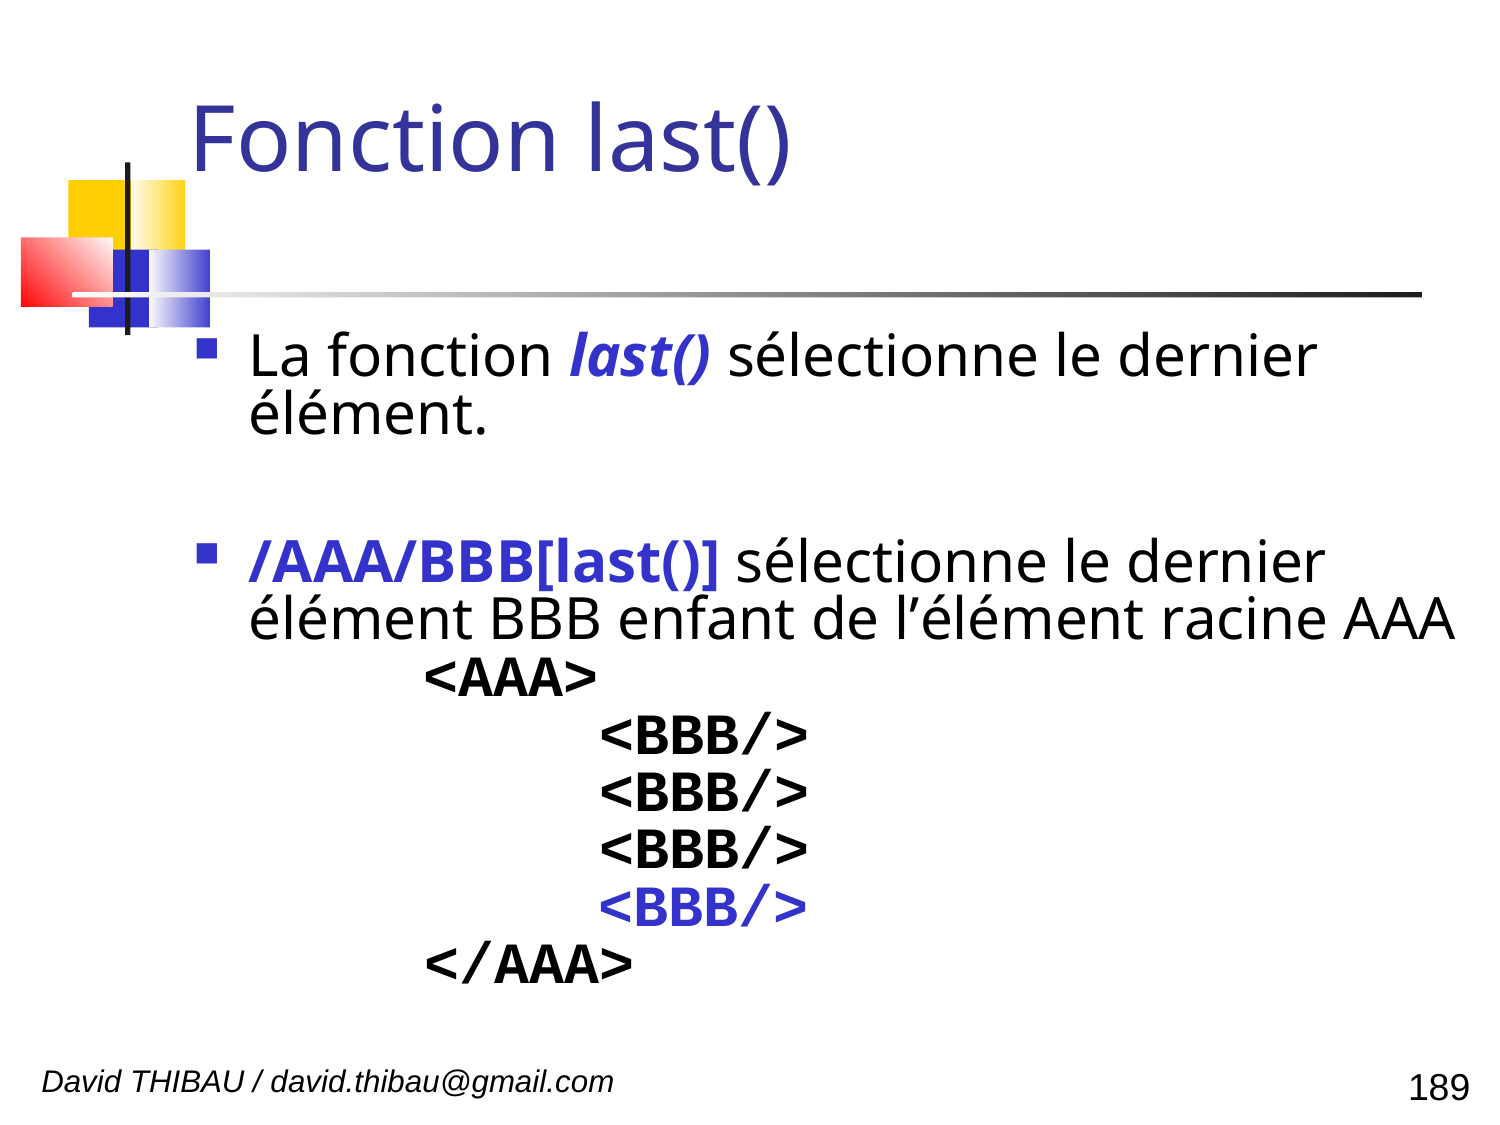

# Fonction last()
La fonction last() sélectionne le dernier élément.
/AAA/BBB[last()] sélectionne le dernier élément BBB enfant de l’élément racine AAA
     <AAA>
          <BBB/>
          <BBB/>
          <BBB/>
          <BBB/>
     </AAA>